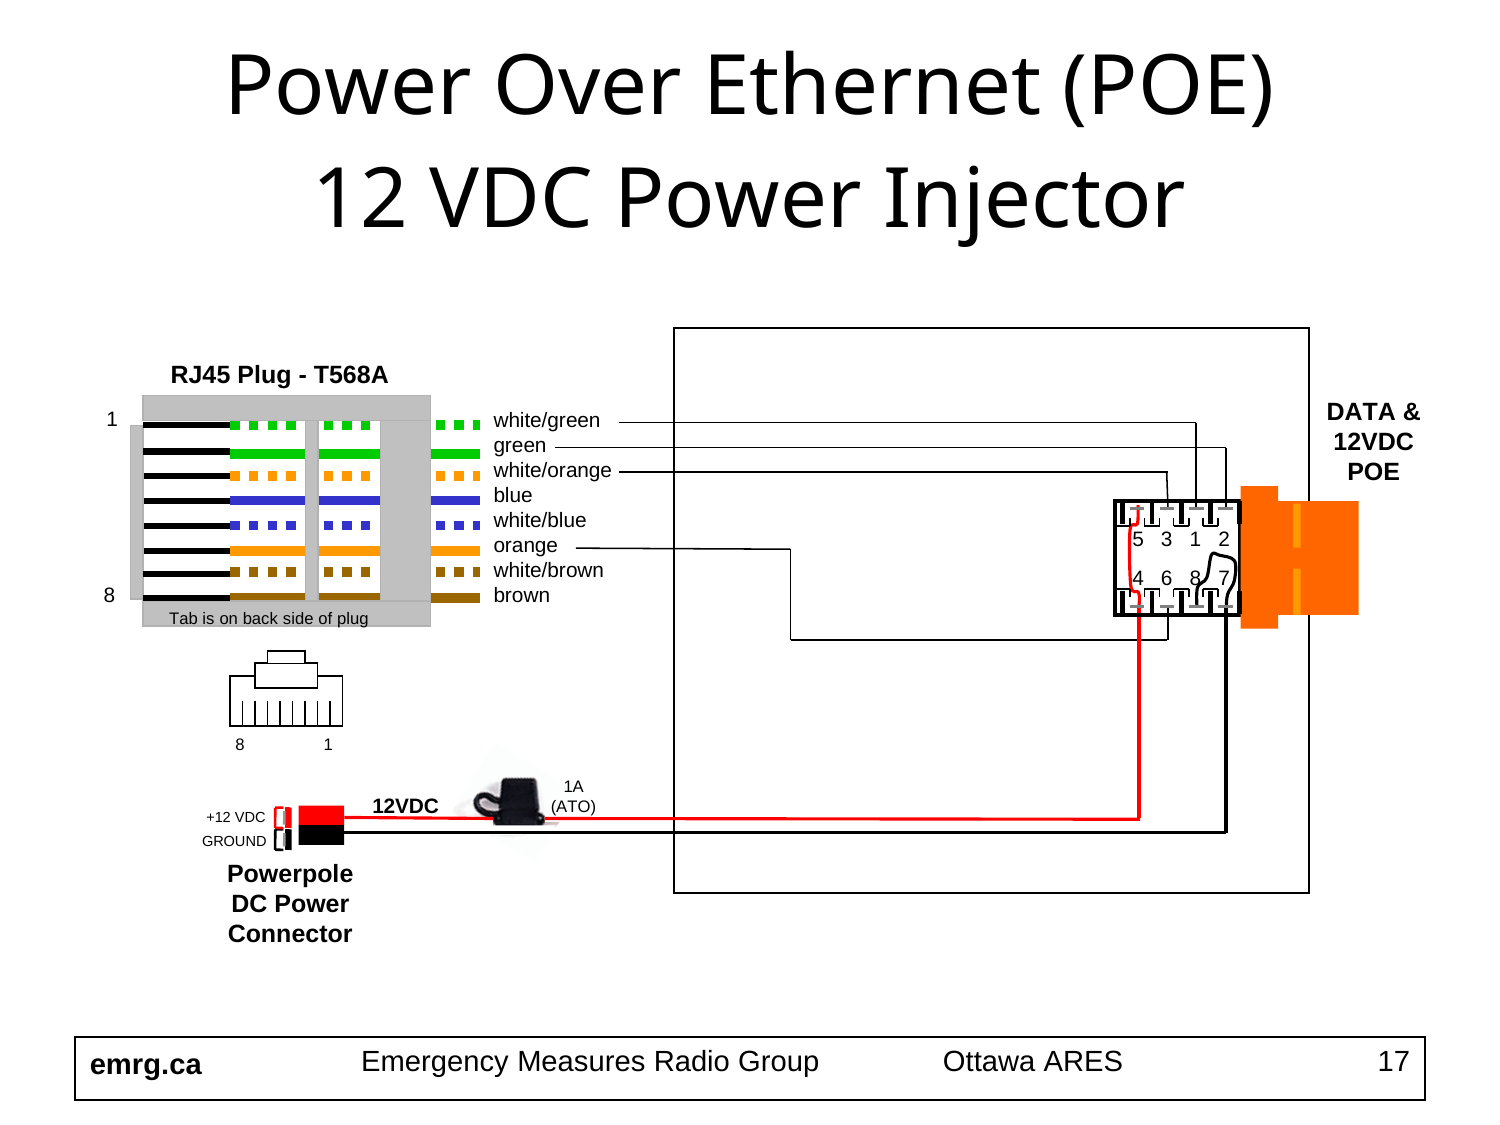

# Power Over Ethernet (POE) 12 VDC Power Injector
RJ45 Plug - T568A
DATA & 12VDC
POE
1
white/green
green
white/orange
blue
white/blue
orange
white/brown
brown
5 3 1 2
4 6 8 7
8
Tab is on back side of plug
8
1
1A
(ATO)
12VDC
+12 VDC
GROUND
Powerpole
DC Power Connector
Emergency Measures Radio Group Ottawa ARES
17